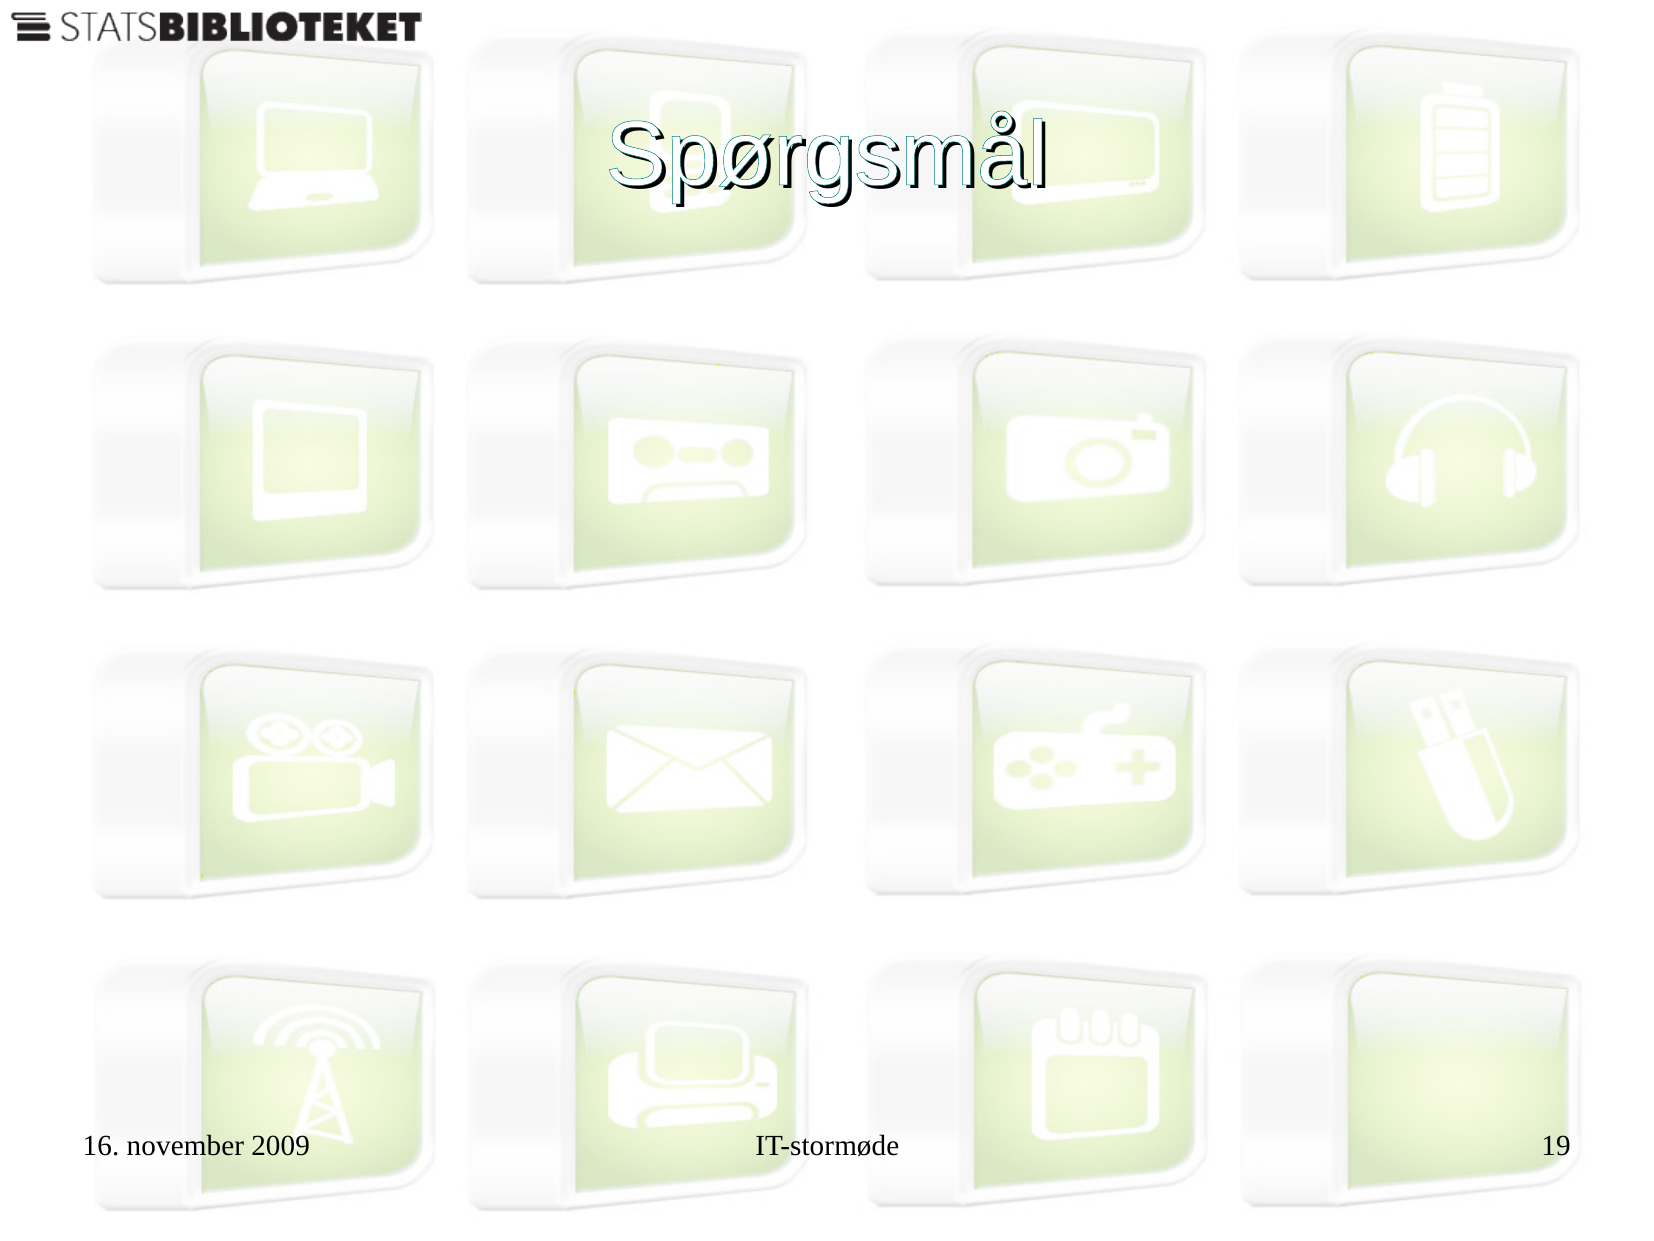

# Spørgsmål
16. november 2009
IT-stormøde
19